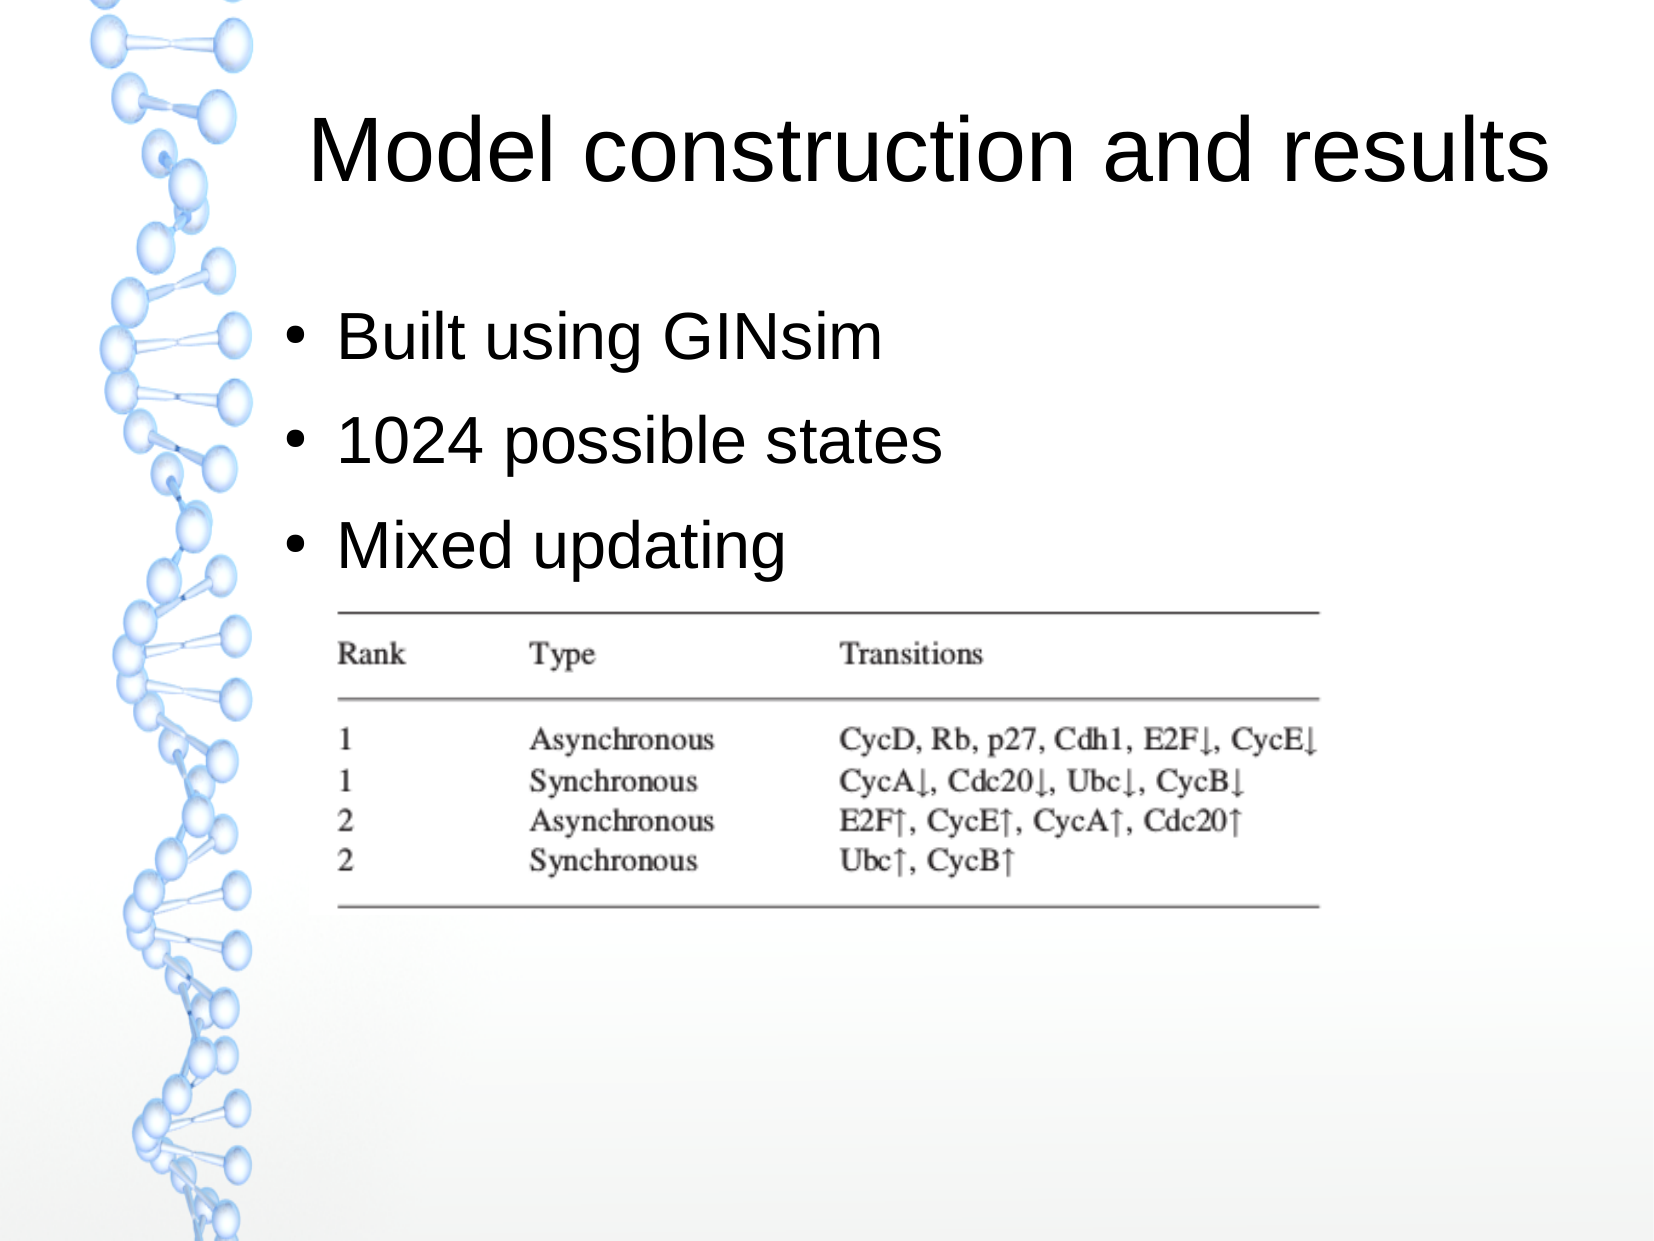

# Model construction and results
Built using GINsim
1024 possible states
Mixed updating